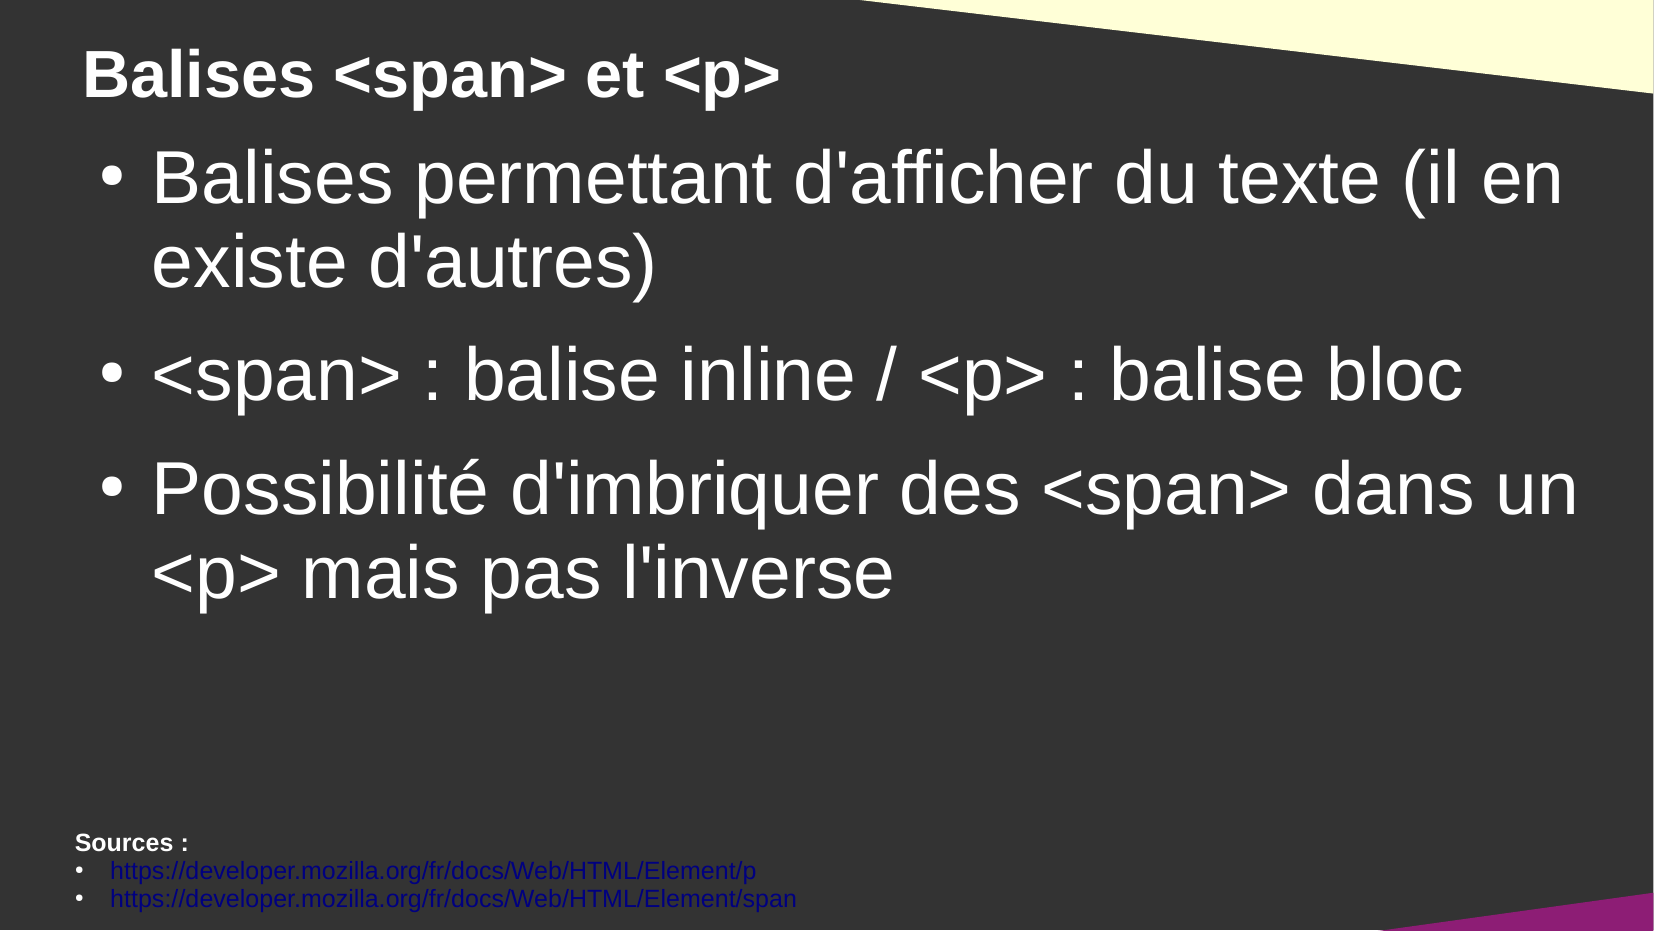

# Balises <span> et <p>
Balises permettant d'afficher du texte (il en existe d'autres)
<span> : balise inline / <p> : balise bloc
Possibilité d'imbriquer des <span> dans un <p> mais pas l'inverse
Sources :
https://developer.mozilla.org/fr/docs/Web/HTML/Element/p
https://developer.mozilla.org/fr/docs/Web/HTML/Element/span